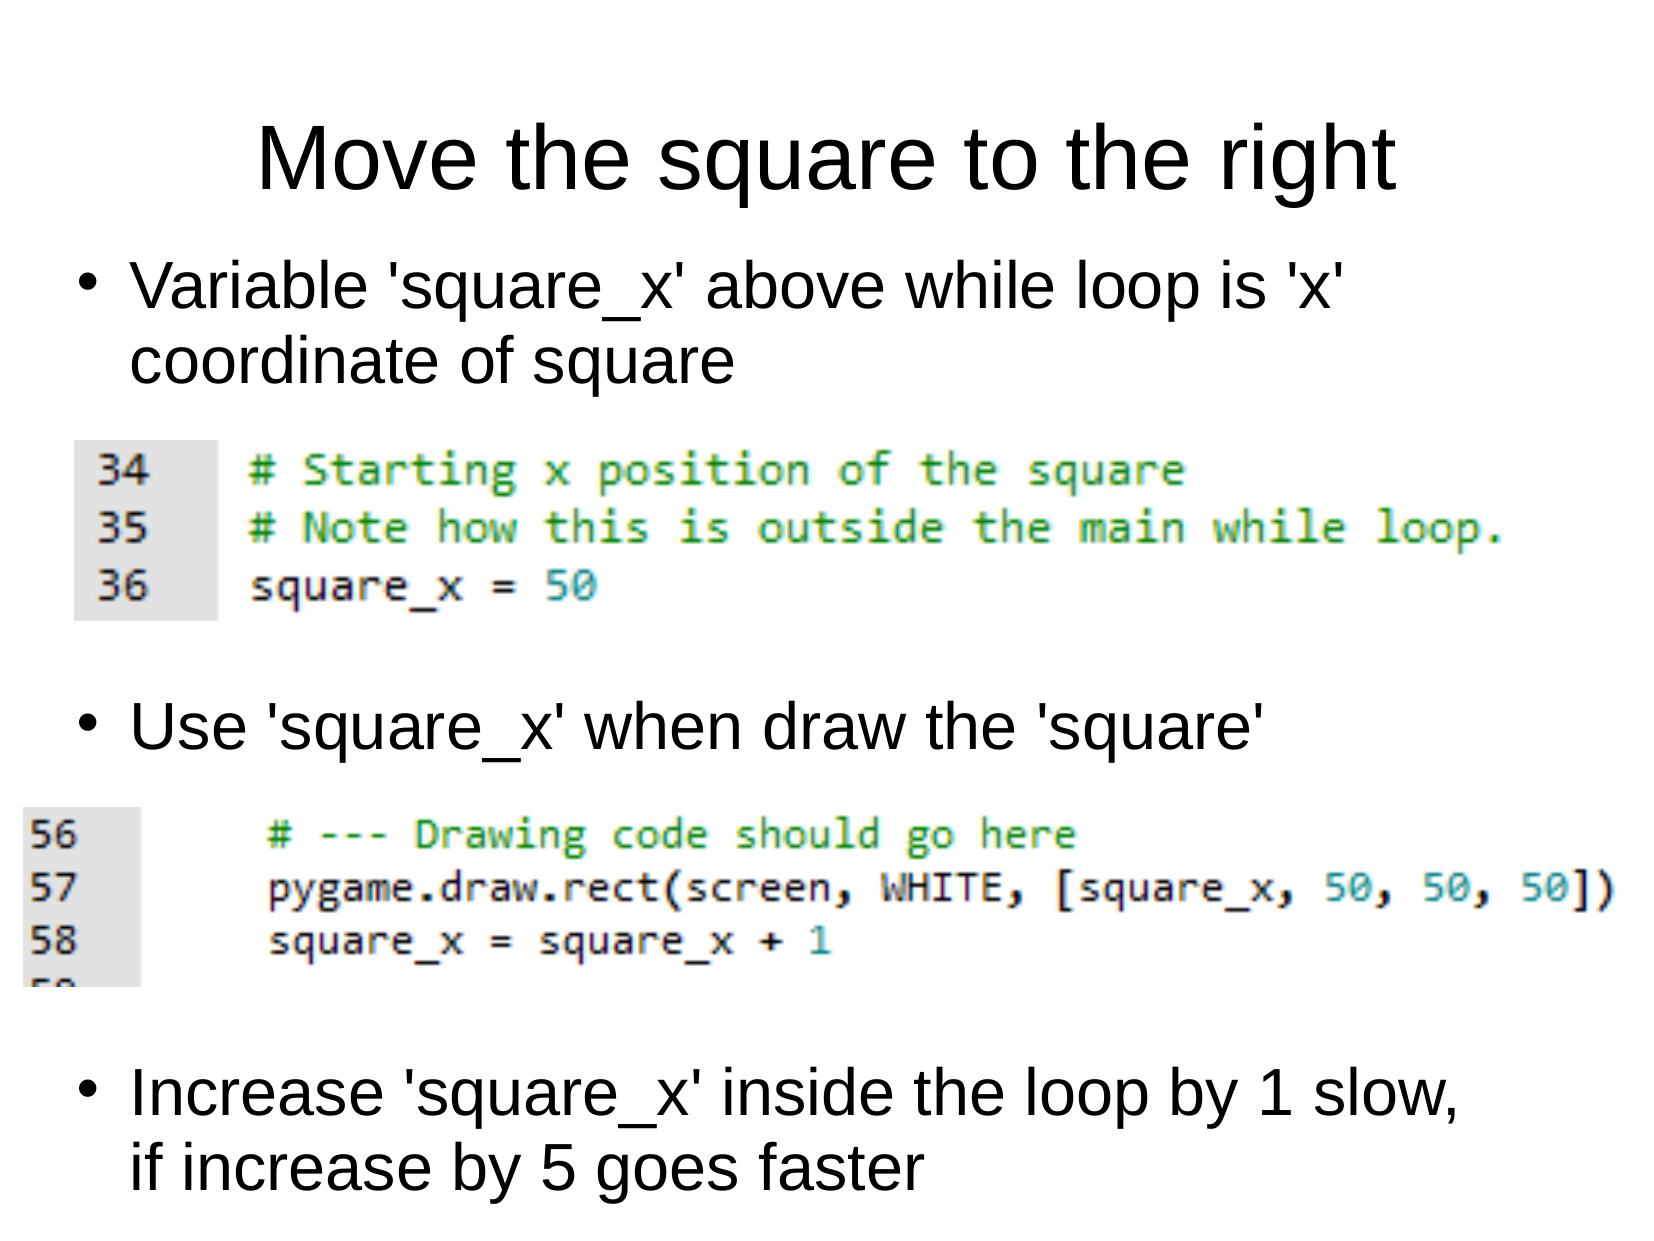

Move the square to the right
Variable 'square_x' above while loop is 'x' coordinate of square
Use 'square_x' when draw the 'square'
Increase 'square_x' inside the loop by 1 slow, if increase by 5 goes faster